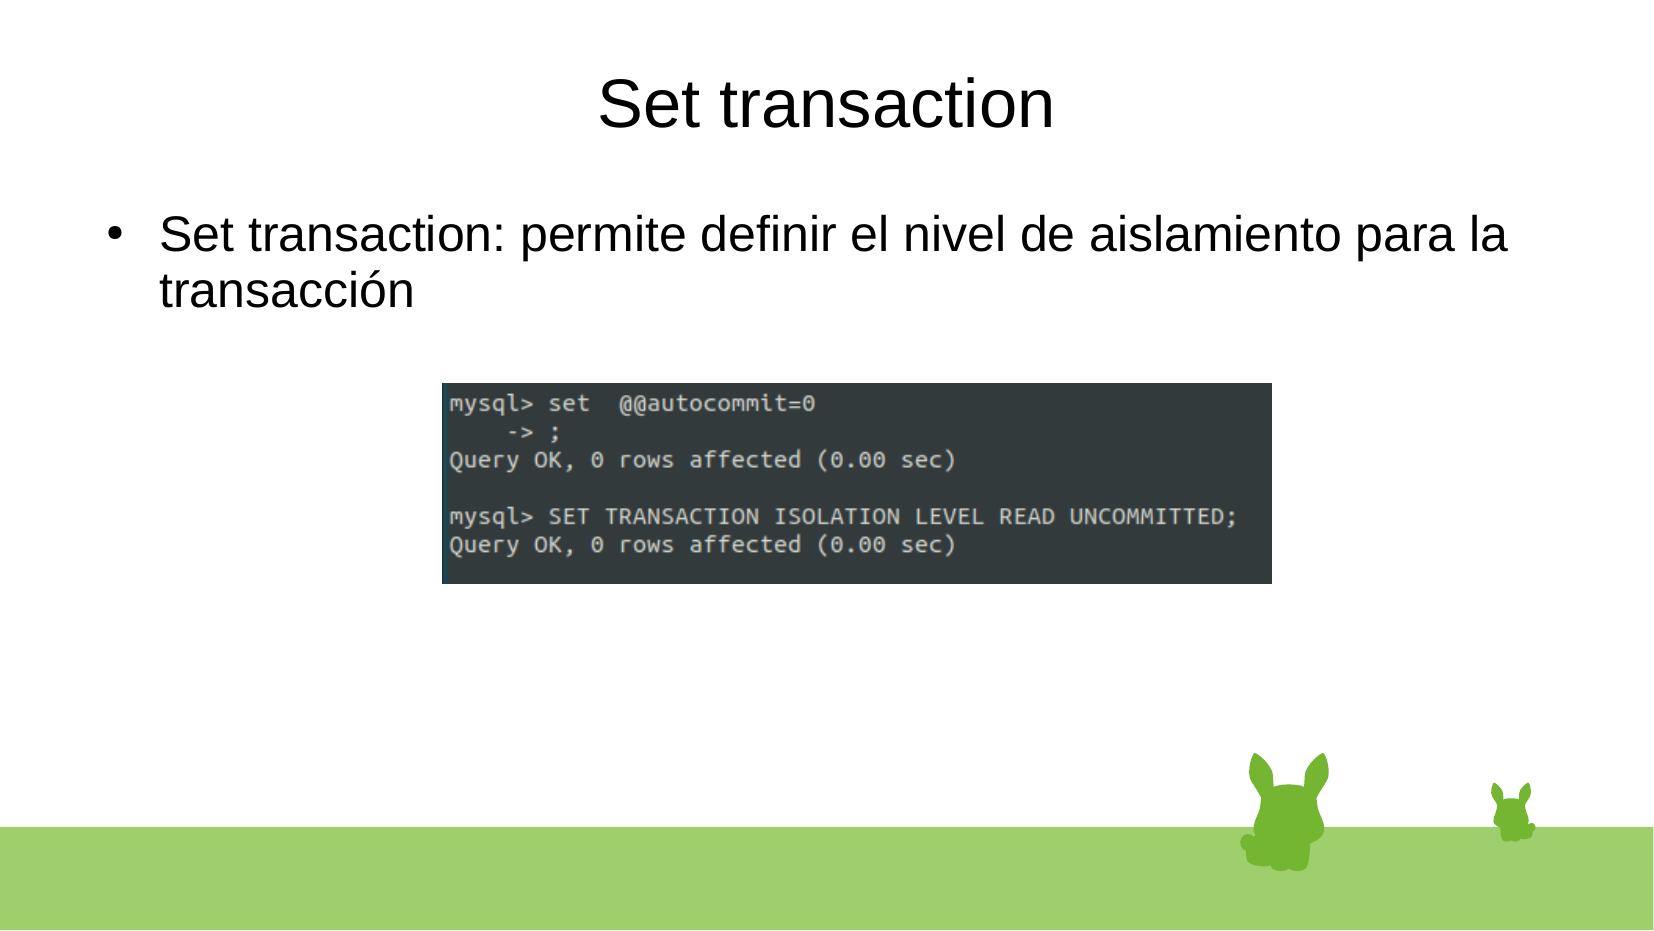

# Set transaction
Set transaction: permite definir el nivel de aislamiento para la transacción